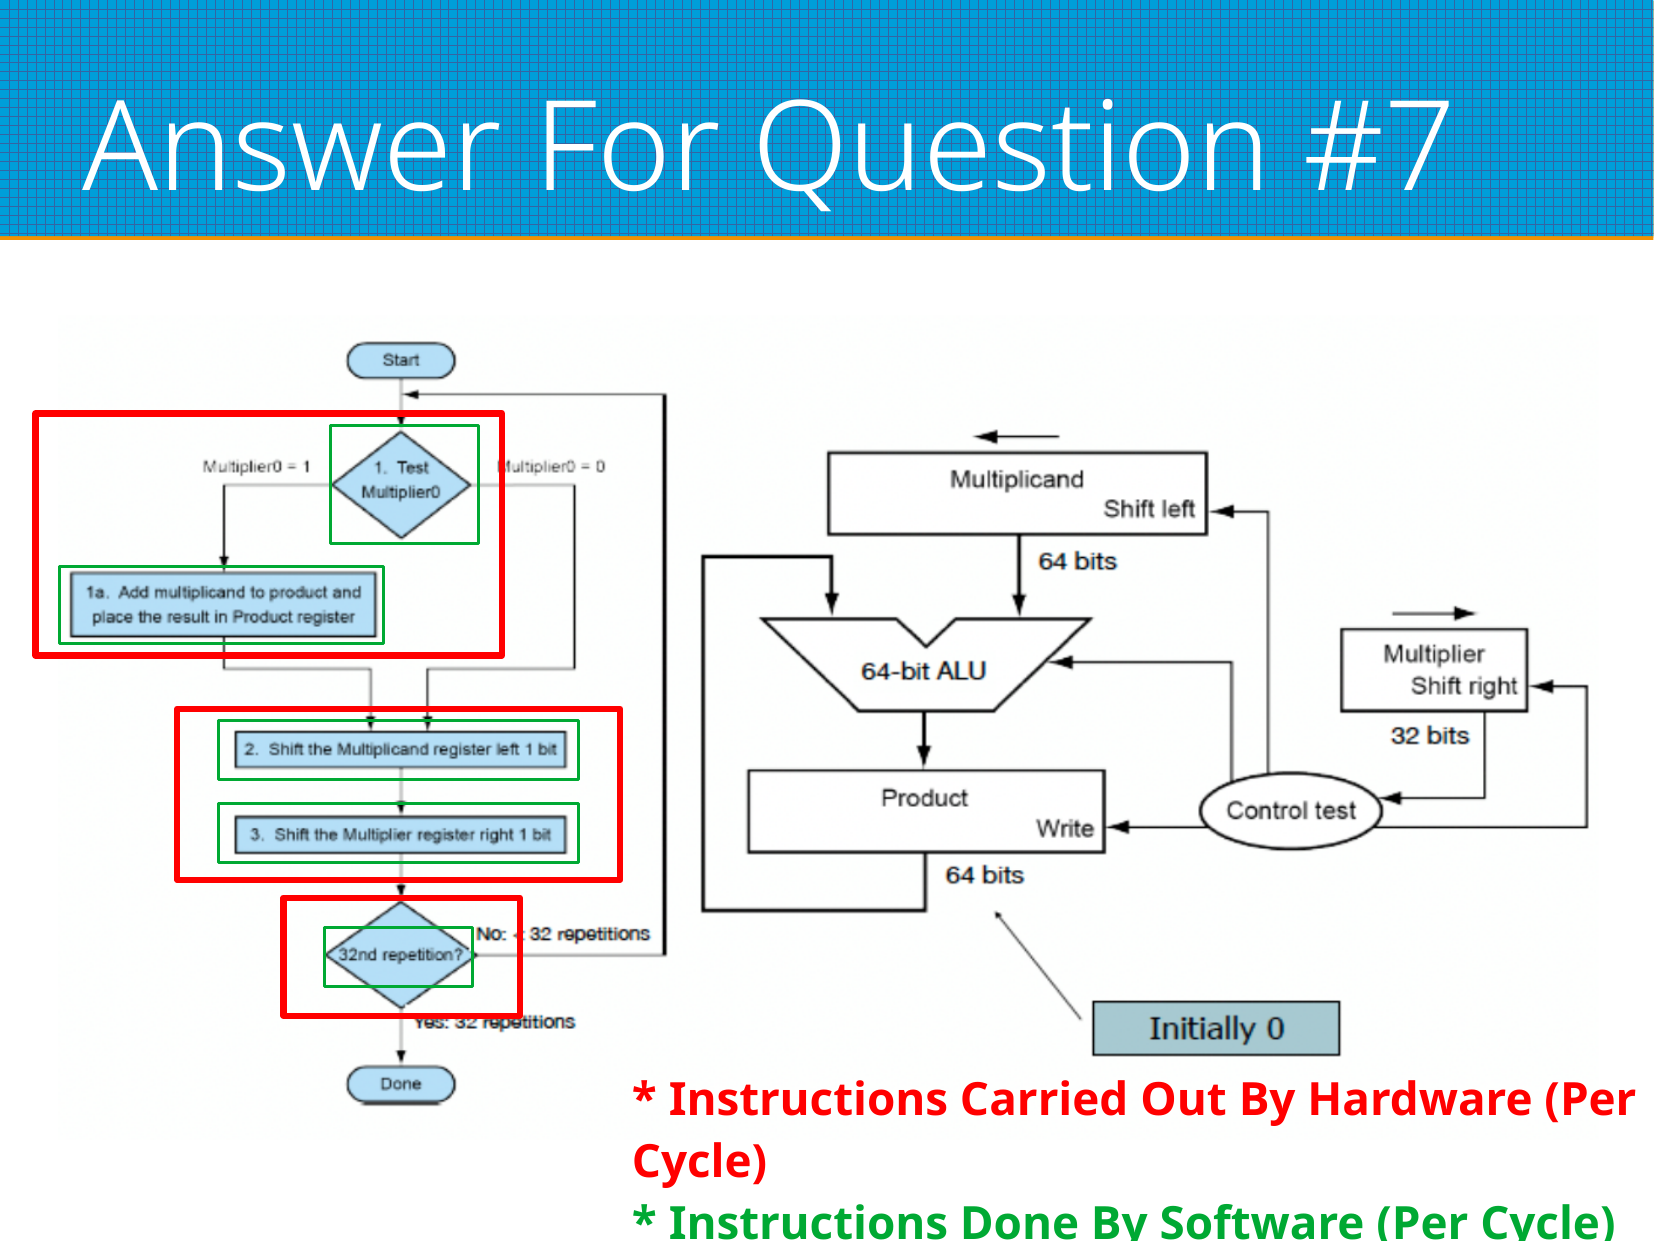

# Answer For Question #7
* Instructions Carried Out By Hardware (Per Cycle)
* Instructions Done By Software (Per Cycle)